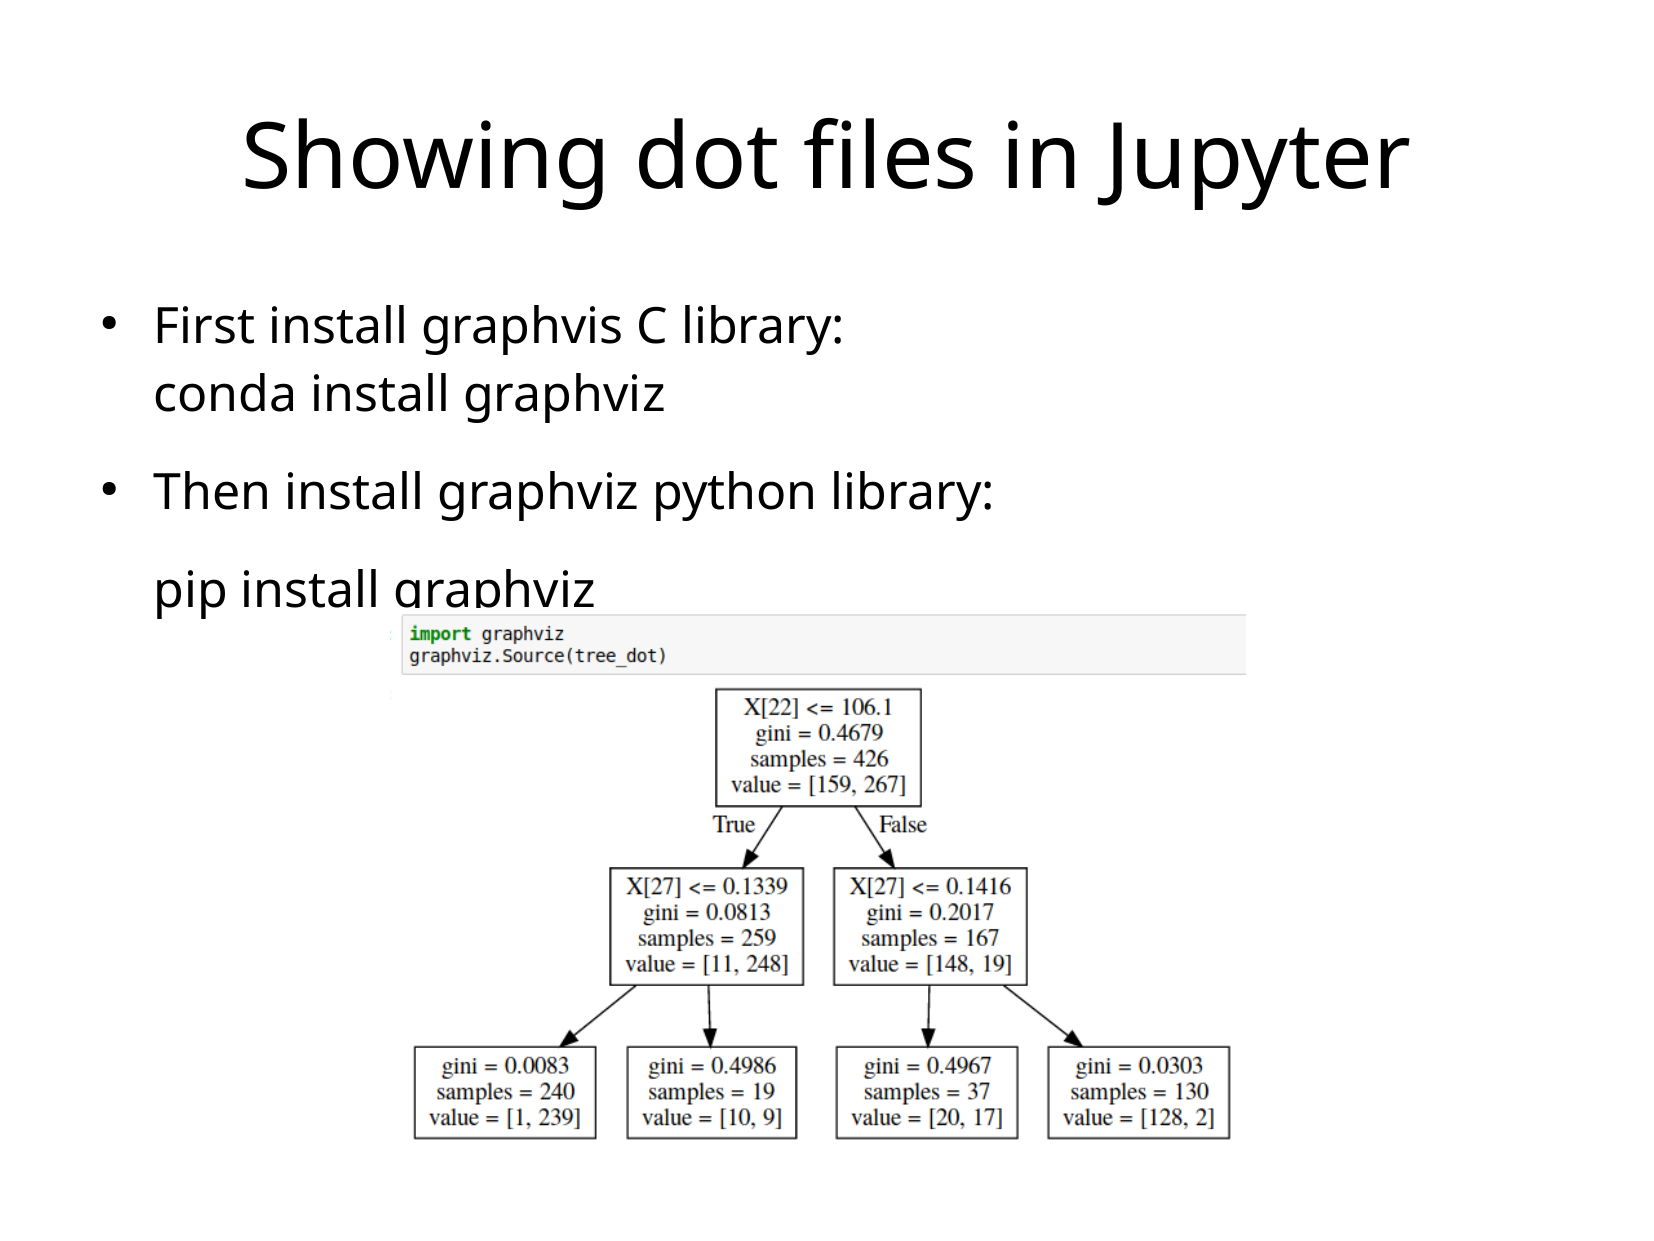

# Showing dot files in Jupyter
First install graphvis C library:
conda install graphviz
Then install graphviz python library:
pip install graphviz